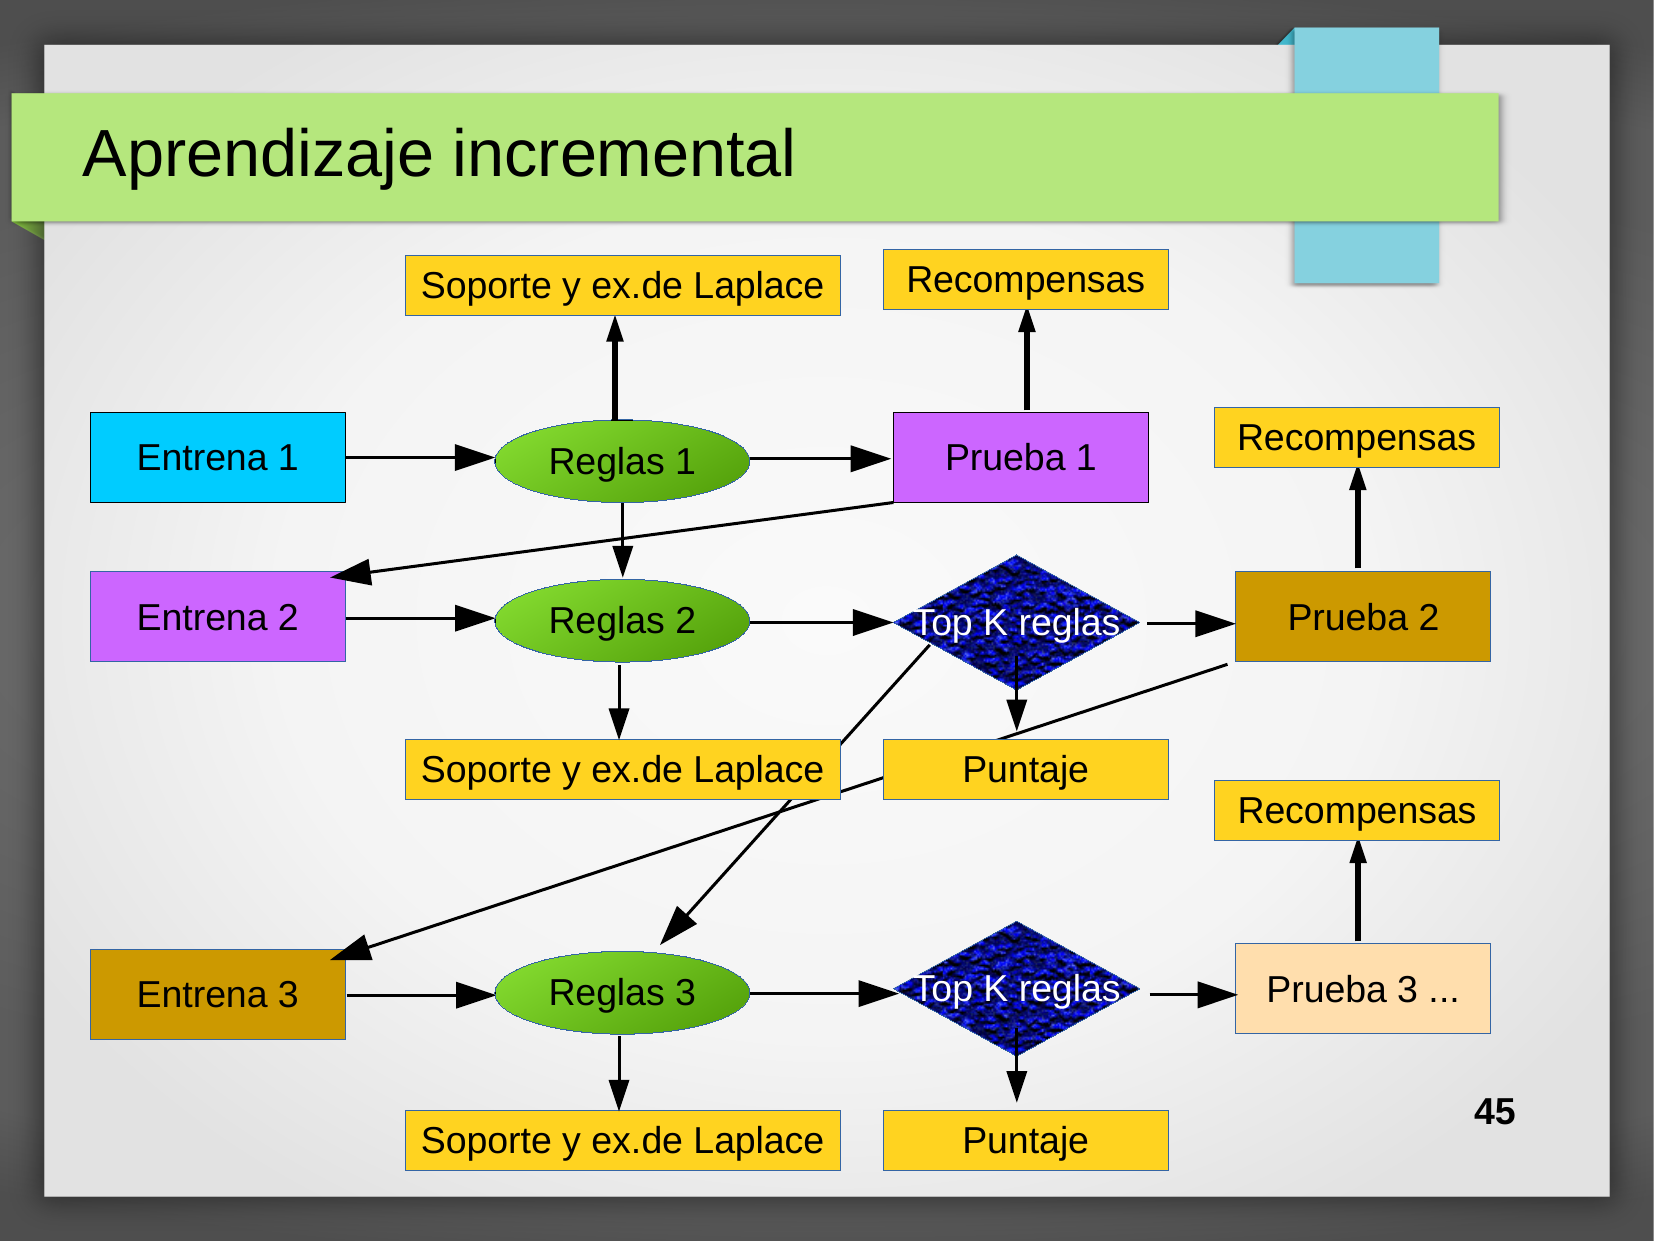

# Aprendizaje incremental
Recompensas
Soporte y ex.de Laplace
Recompensas
Entrena 1
Prueba 1
Reglas 1
Top K reglas
Entrena 2
Prueba 2
Reglas 2
Soporte y ex.de Laplace
Puntaje
Recompensas
Top K reglas
Prueba 3 ...
Entrena 3
Reglas 3
Soporte y ex.de Laplace
Puntaje